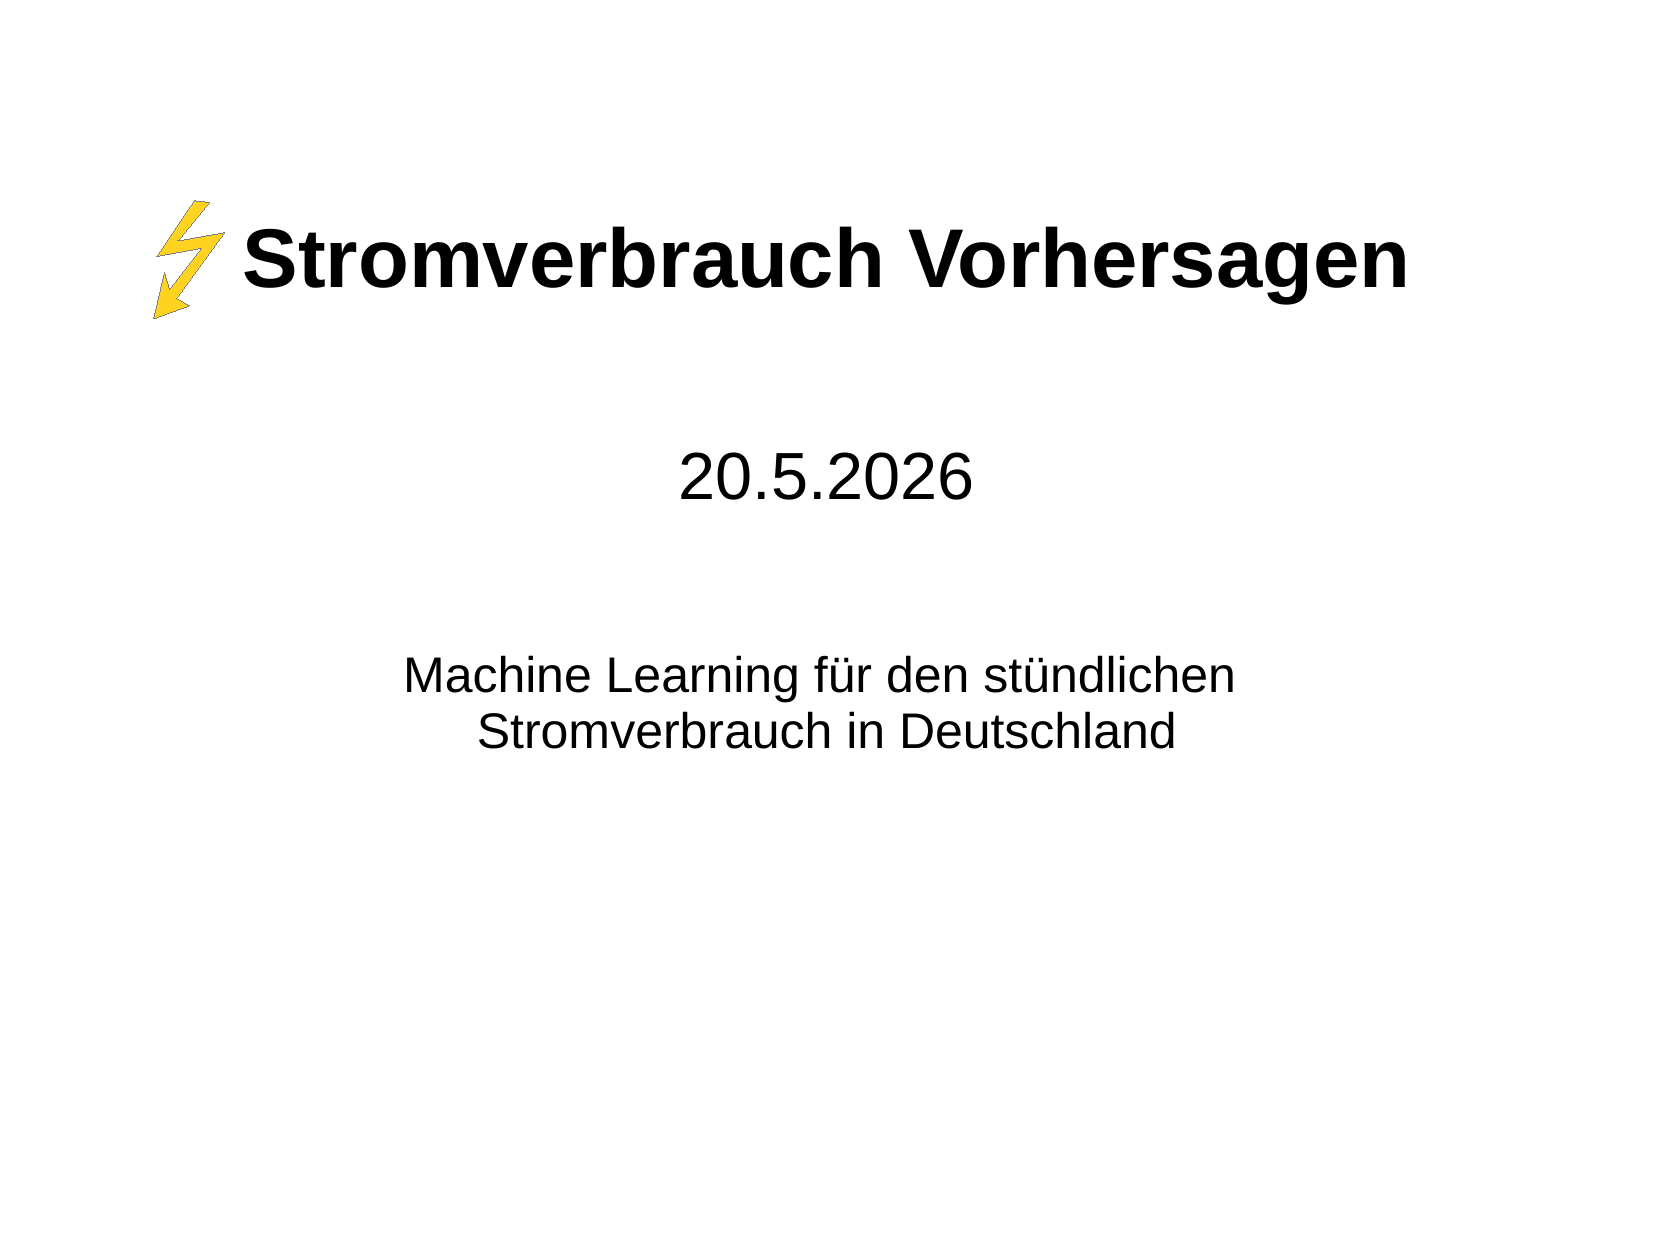

# Stromverbrauch Vorhersagen
20.5.2026
Machine Learning für den stündlichen
Stromverbrauch in Deutschland